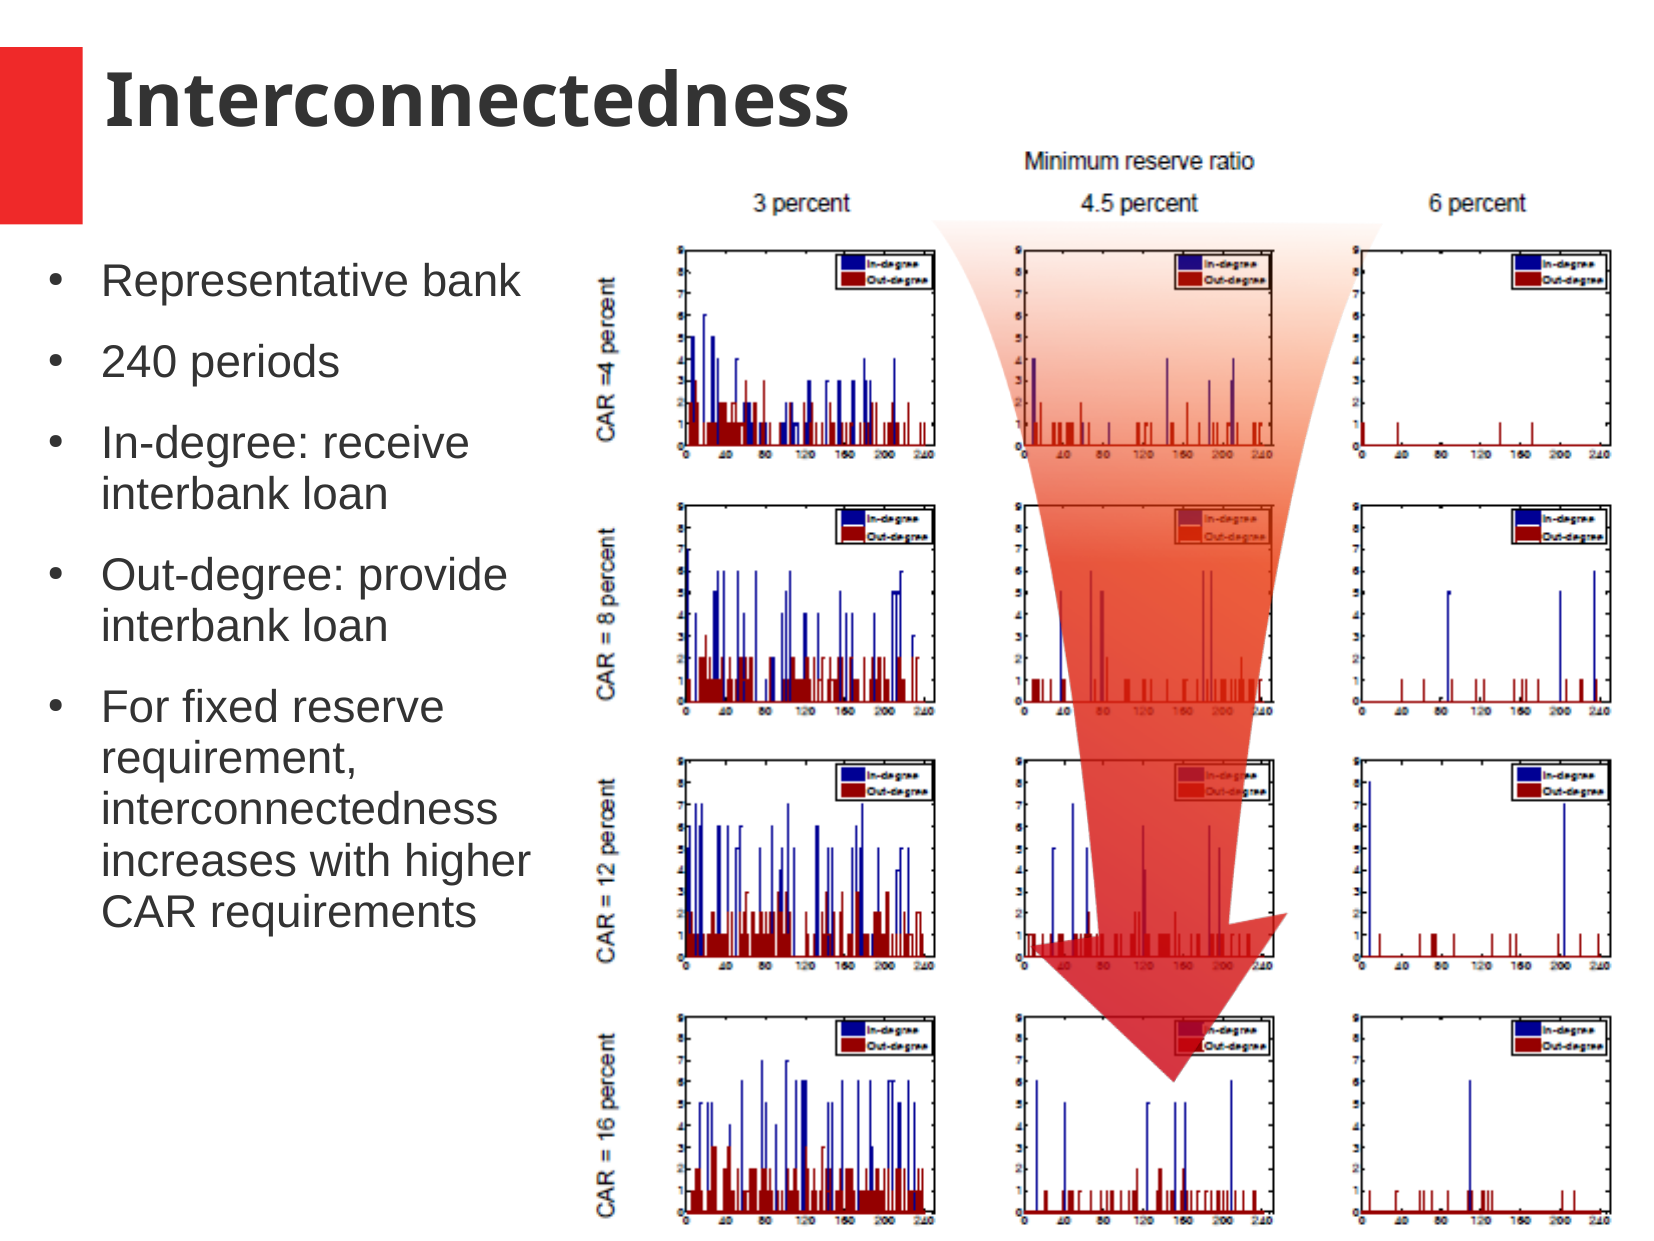

# Interconnectedness
Representative bank
240 periods
In-degree: receive interbank loan
Out-degree: provide interbank loan
For fixed reserve requirement, interconnectedness increases with higher CAR requirements